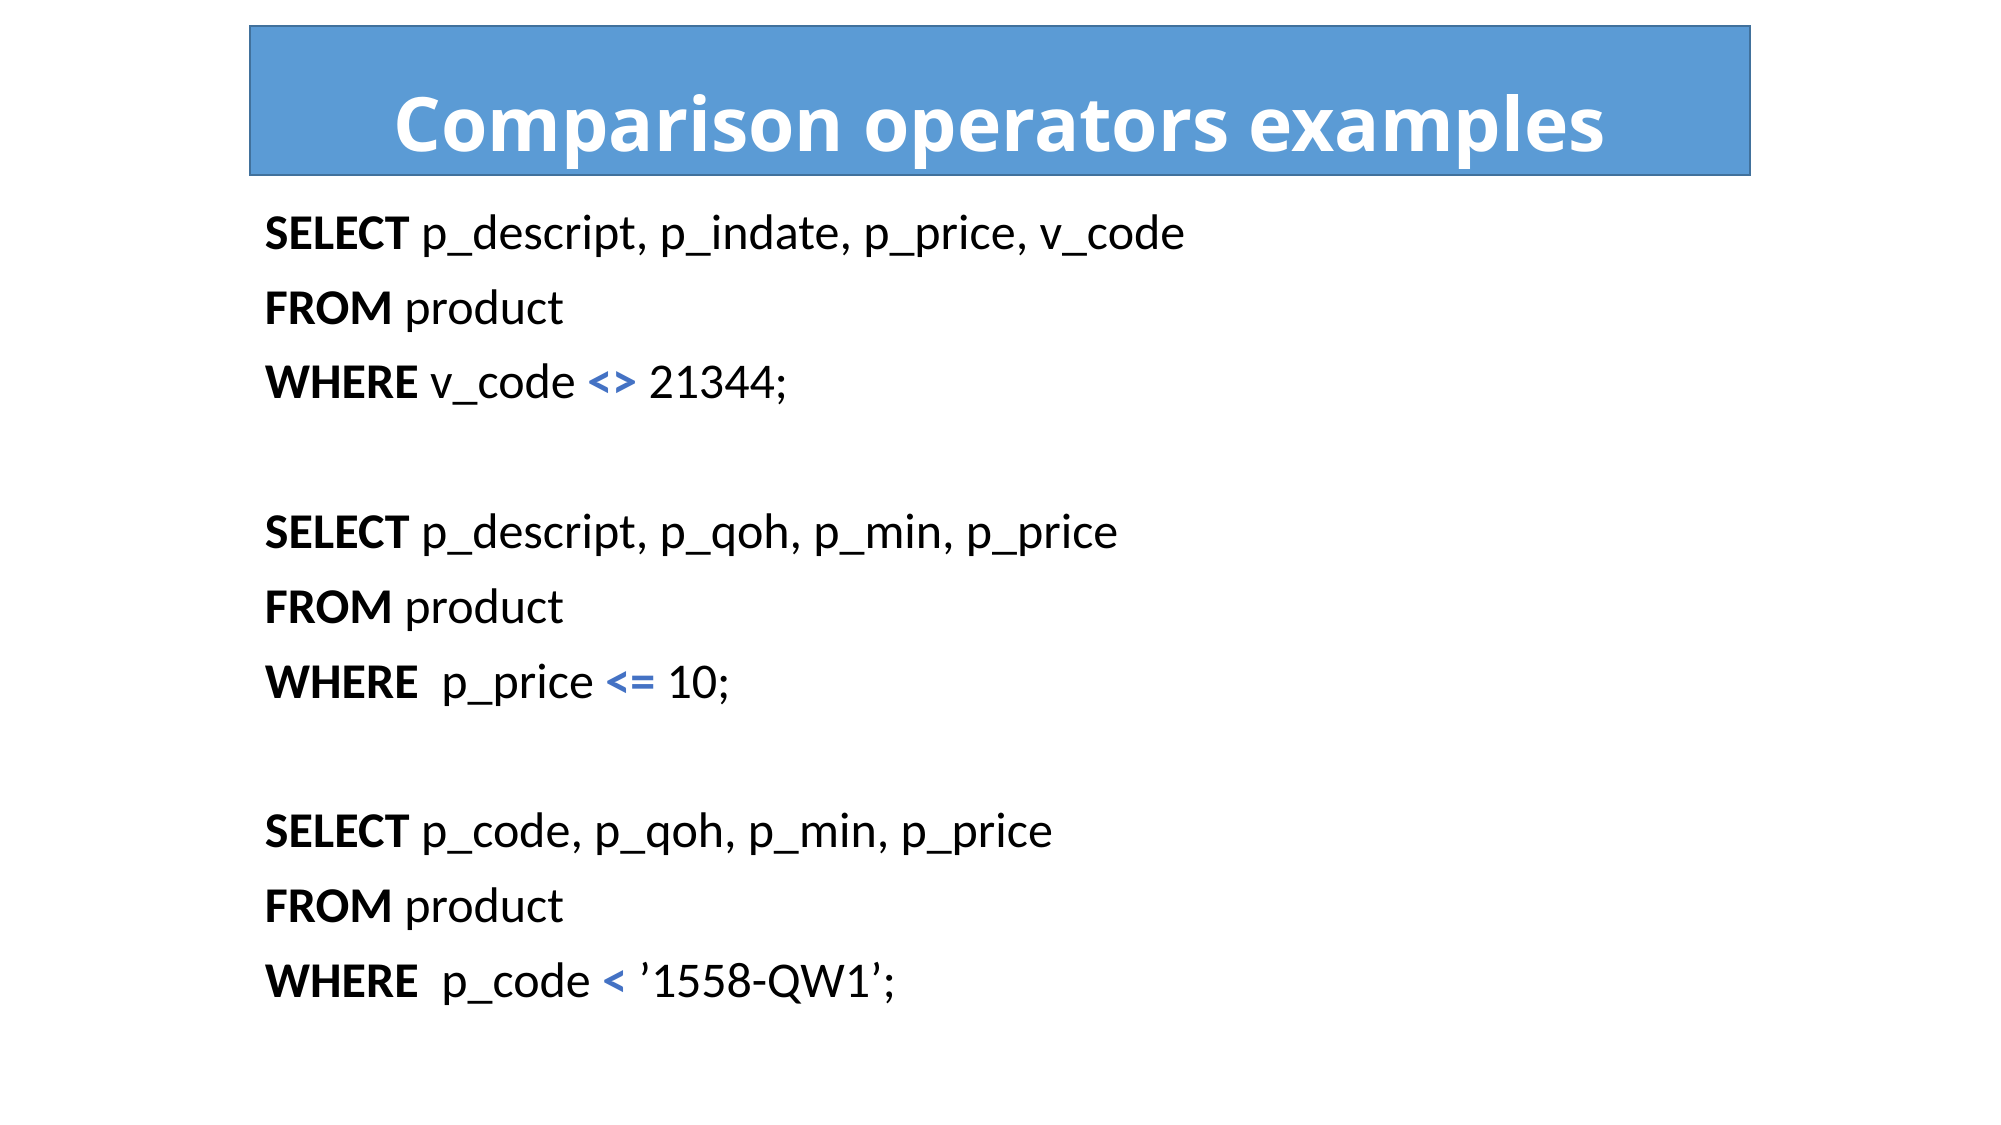

# Comparison operators examples
SELECT p_descript, p_indate, p_price, v_code
FROM product
WHERE v_code <> 21344;
SELECT p_descript, p_qoh, p_min, p_price
FROM product
WHERE p_price <= 10;
SELECT p_code, p_qoh, p_min, p_price
FROM product
WHERE p_code < ’1558-QW1’;